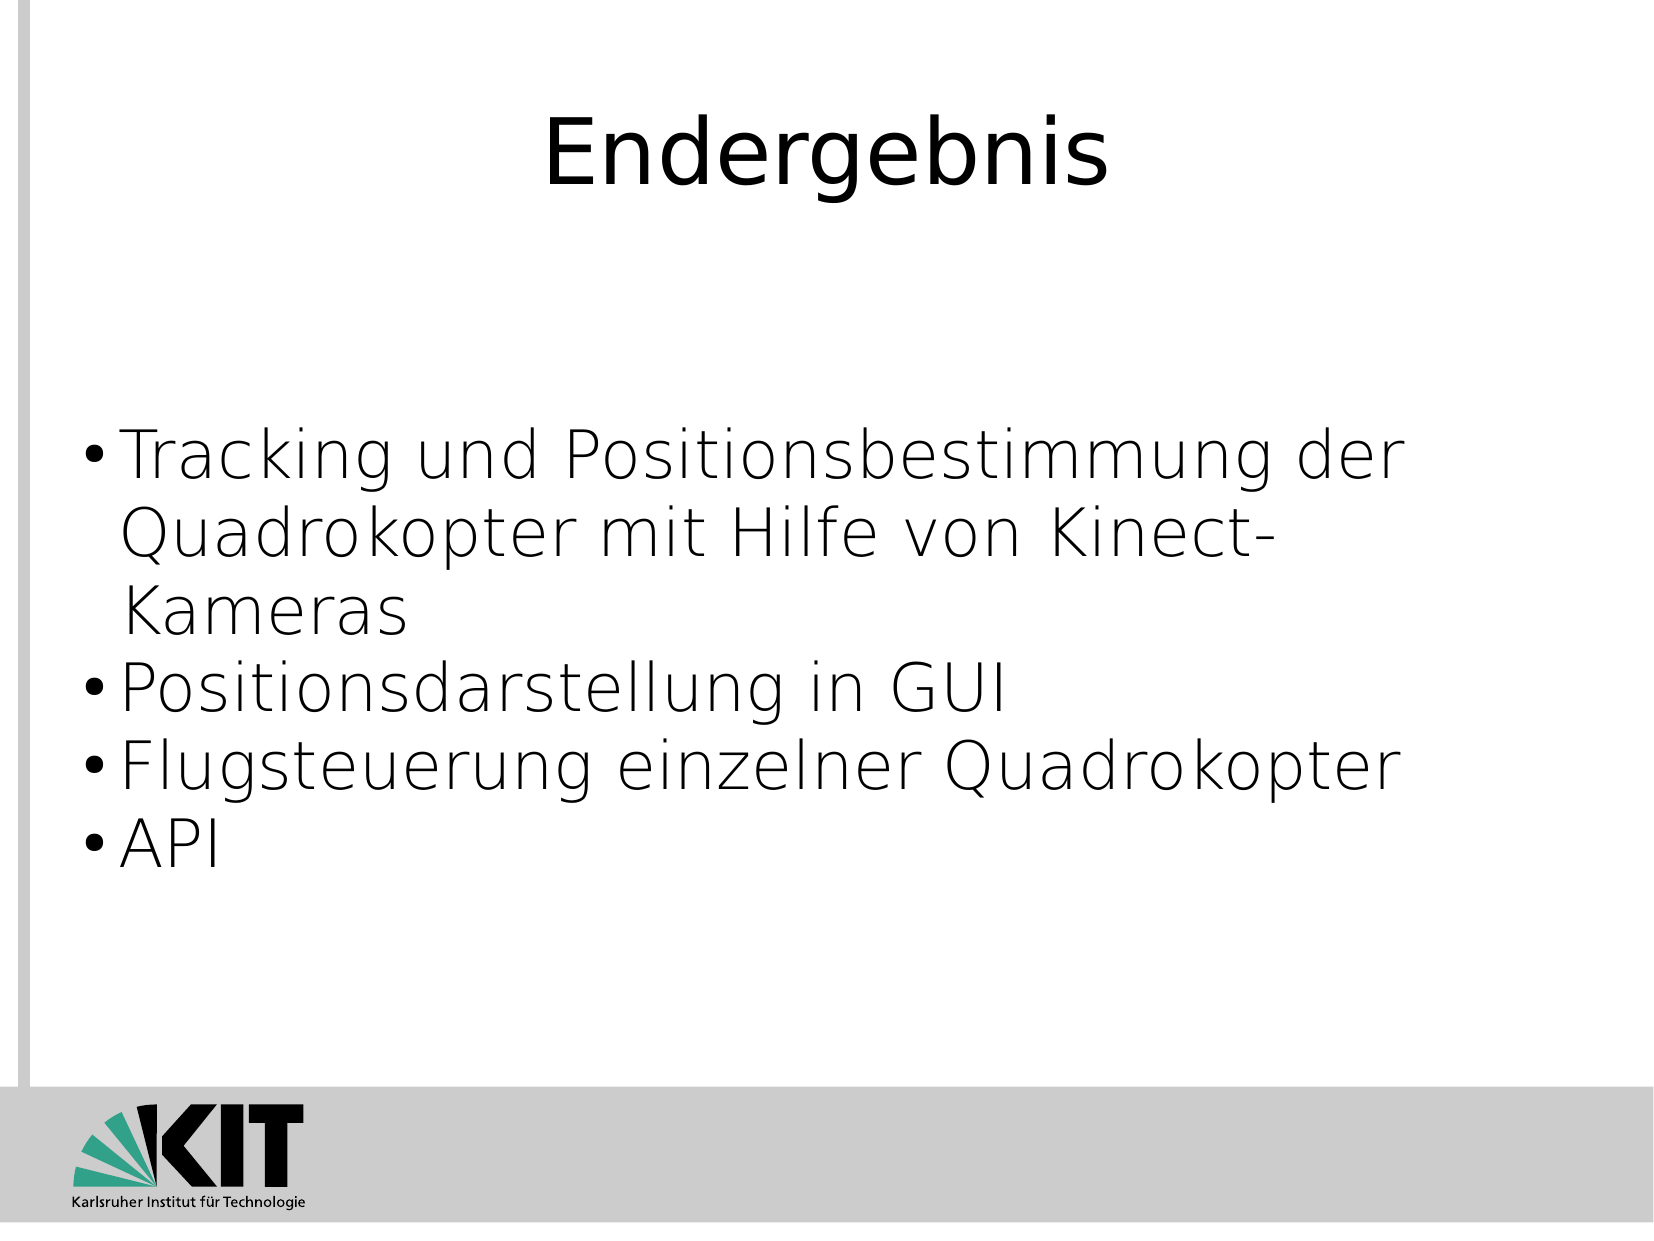

# Endergebnis
Tracking und Positionsbestimmung der Quadrokopter mit Hilfe von Kinect-Kameras
Positionsdarstellung in GUI
Flugsteuerung einzelner Quadrokopter
API